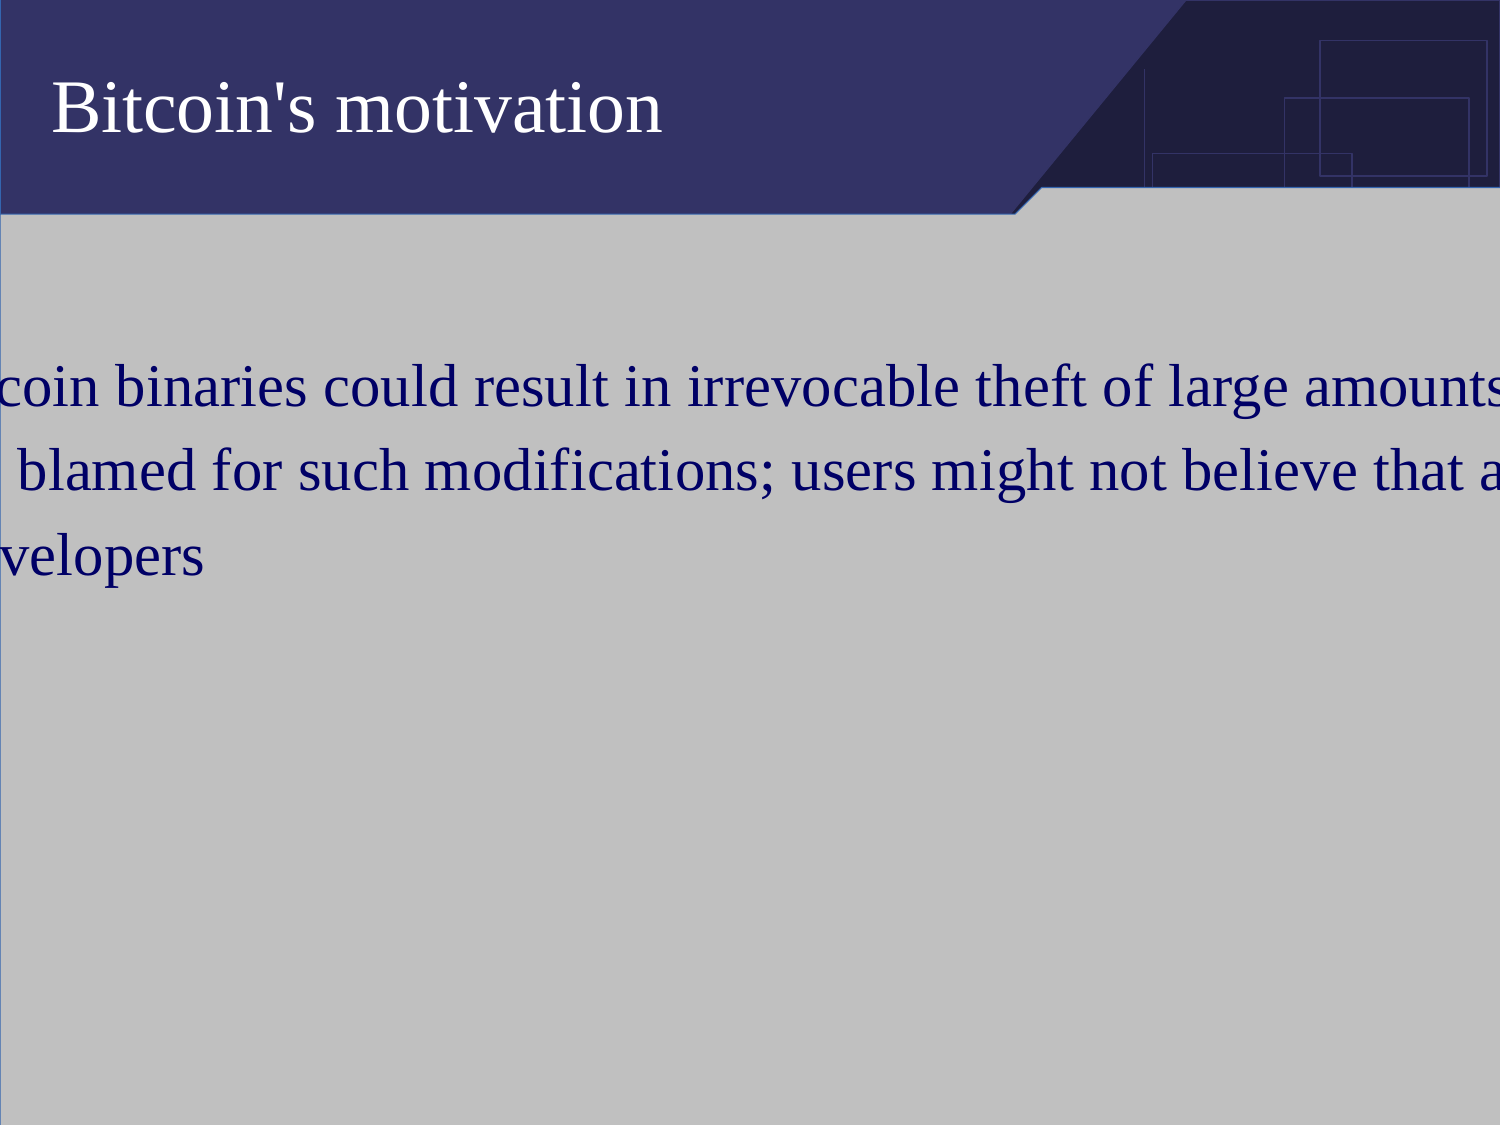

Bitcoin's motivation
Malicious modifications to Bitcoin binaries could result in irrevocable theft of large amounts of money
Individual developers could be blamed for such modifications; users might not believe that a developer's machine was hacked
Reproducible builds protect developers